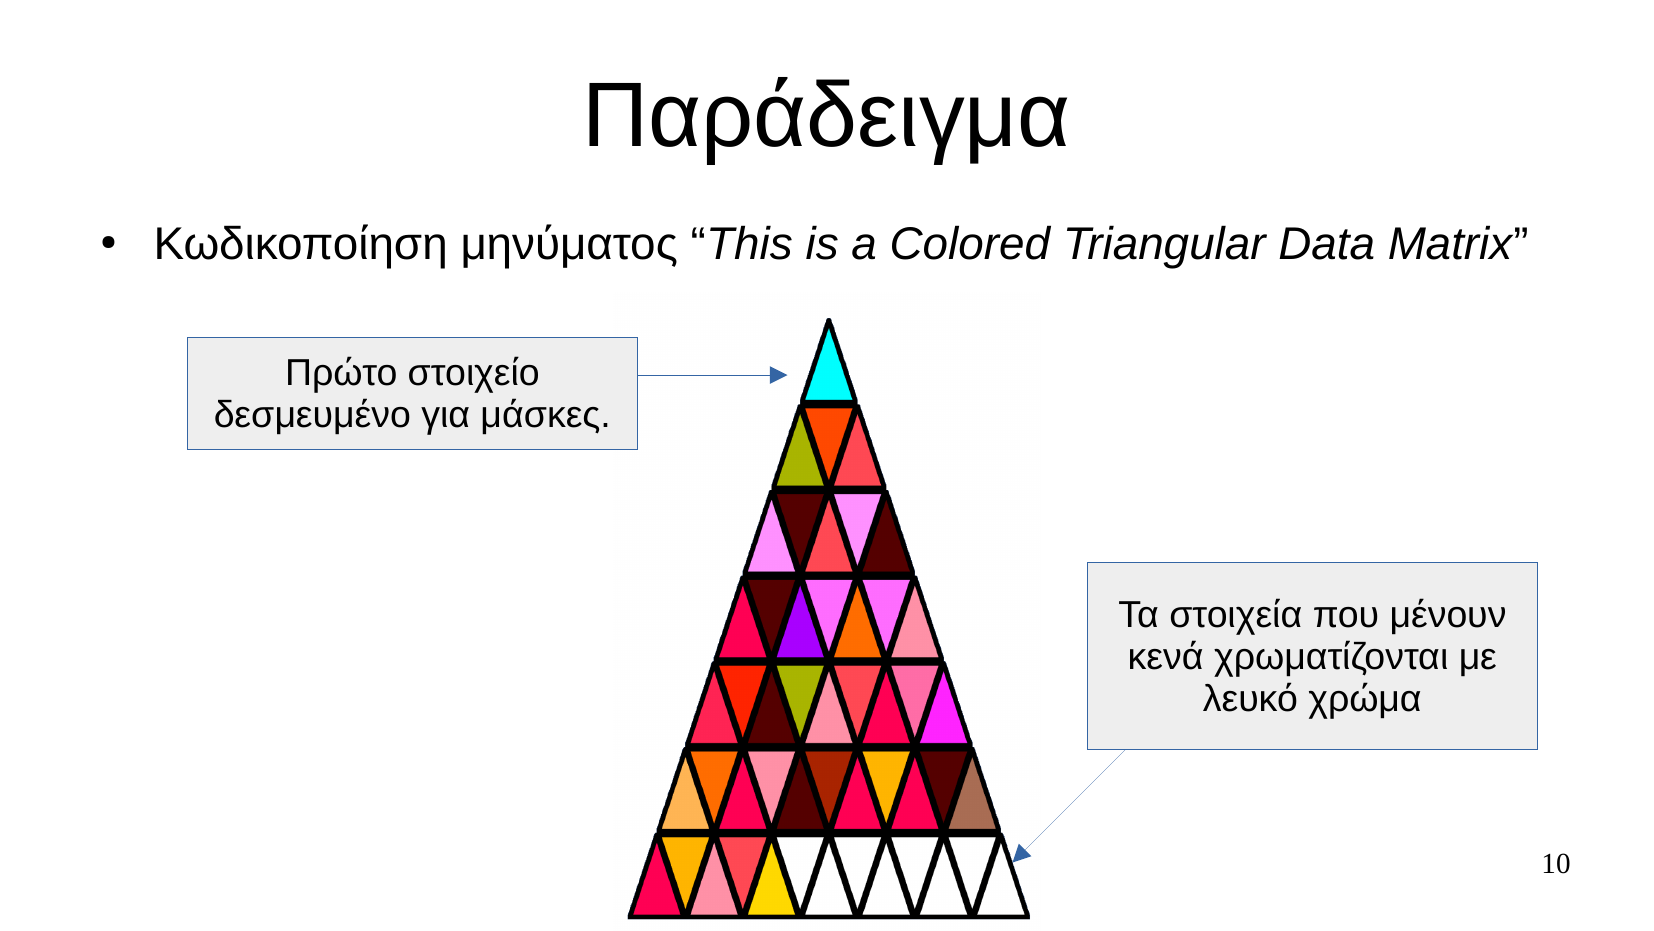

# Παράδειγμα
Κωδικοποίηση μηνύματος “This is a Colored Triangular Data Matrix”
Πρώτο στοιχείο δεσμευμένο για μάσκες.
Τα στοιχεία που μένουν κενά χρωματίζονται με λευκό χρώμα
10